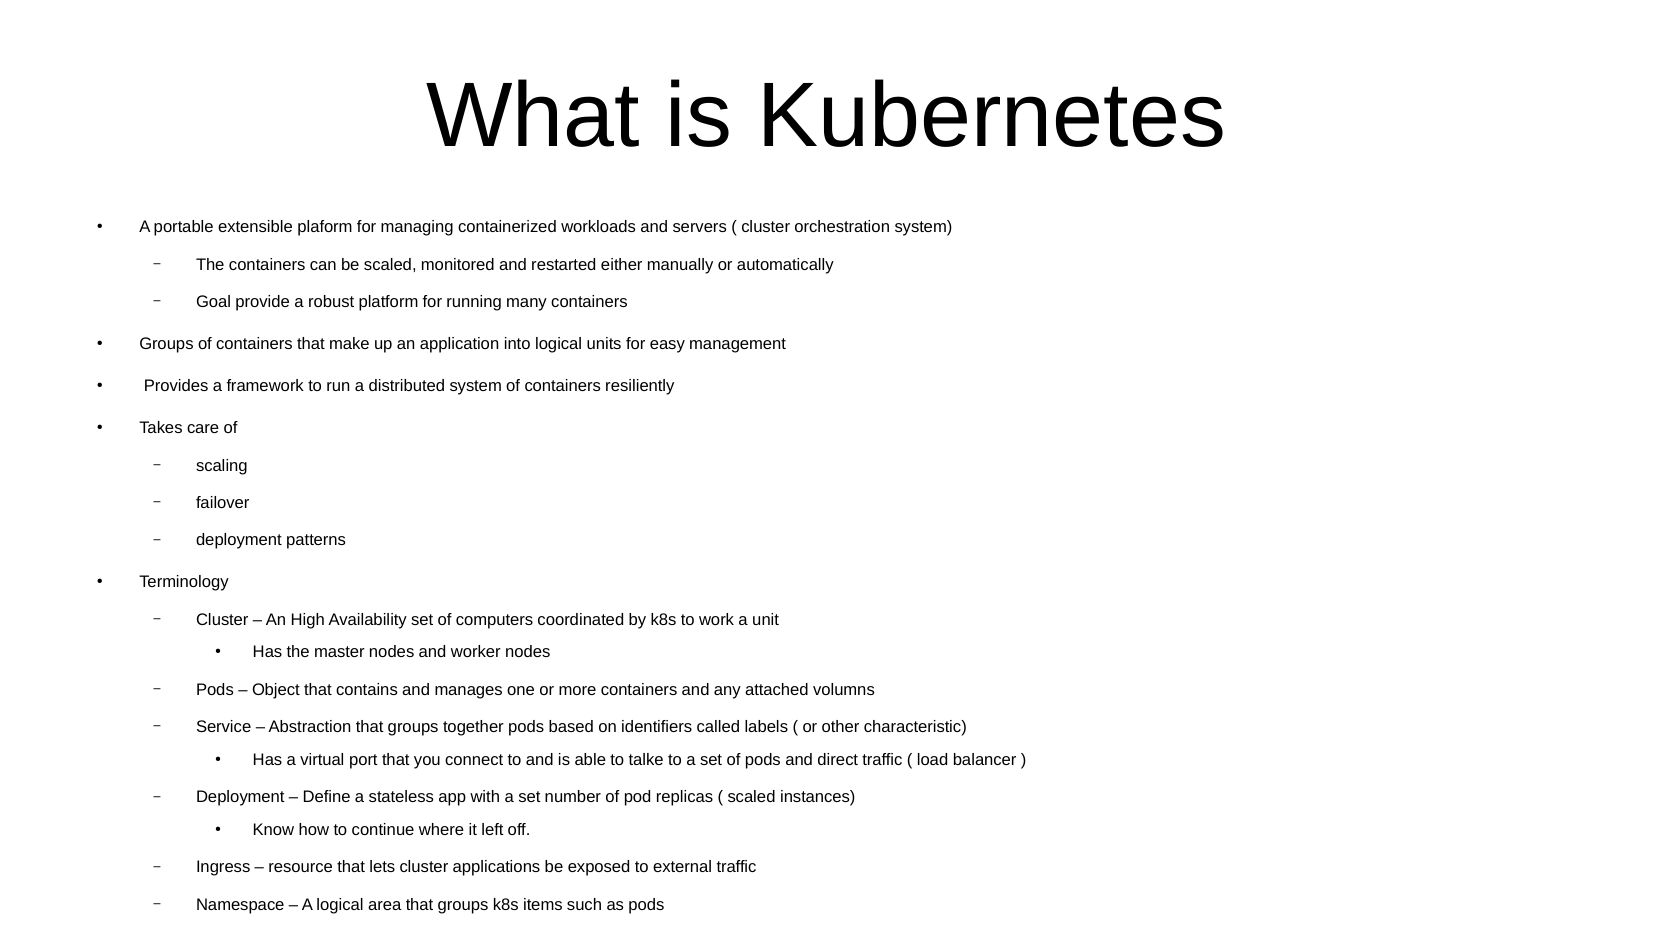

# What is Kubernetes
A portable extensible plaform for managing containerized workloads and servers ( cluster orchestration system)
The containers can be scaled, monitored and restarted either manually or automatically
Goal provide a robust platform for running many containers
Groups of containers that make up an application into logical units for easy management
 Provides a framework to run a distributed system of containers resiliently
Takes care of
scaling
failover
deployment patterns
Terminology
Cluster – An High Availability set of computers coordinated by k8s to work a unit
Has the master nodes and worker nodes
Pods – Object that contains and manages one or more containers and any attached volumns
Service – Abstraction that groups together pods based on identifiers called labels ( or other characteristic)
Has a virtual port that you connect to and is able to talke to a set of pods and direct traffic ( load balancer )
Deployment – Define a stateless app with a set number of pod replicas ( scaled instances)
Know how to continue where it left off.
Ingress – resource that lets cluster applications be exposed to external traffic
Namespace – A logical area that groups k8s items such as pods